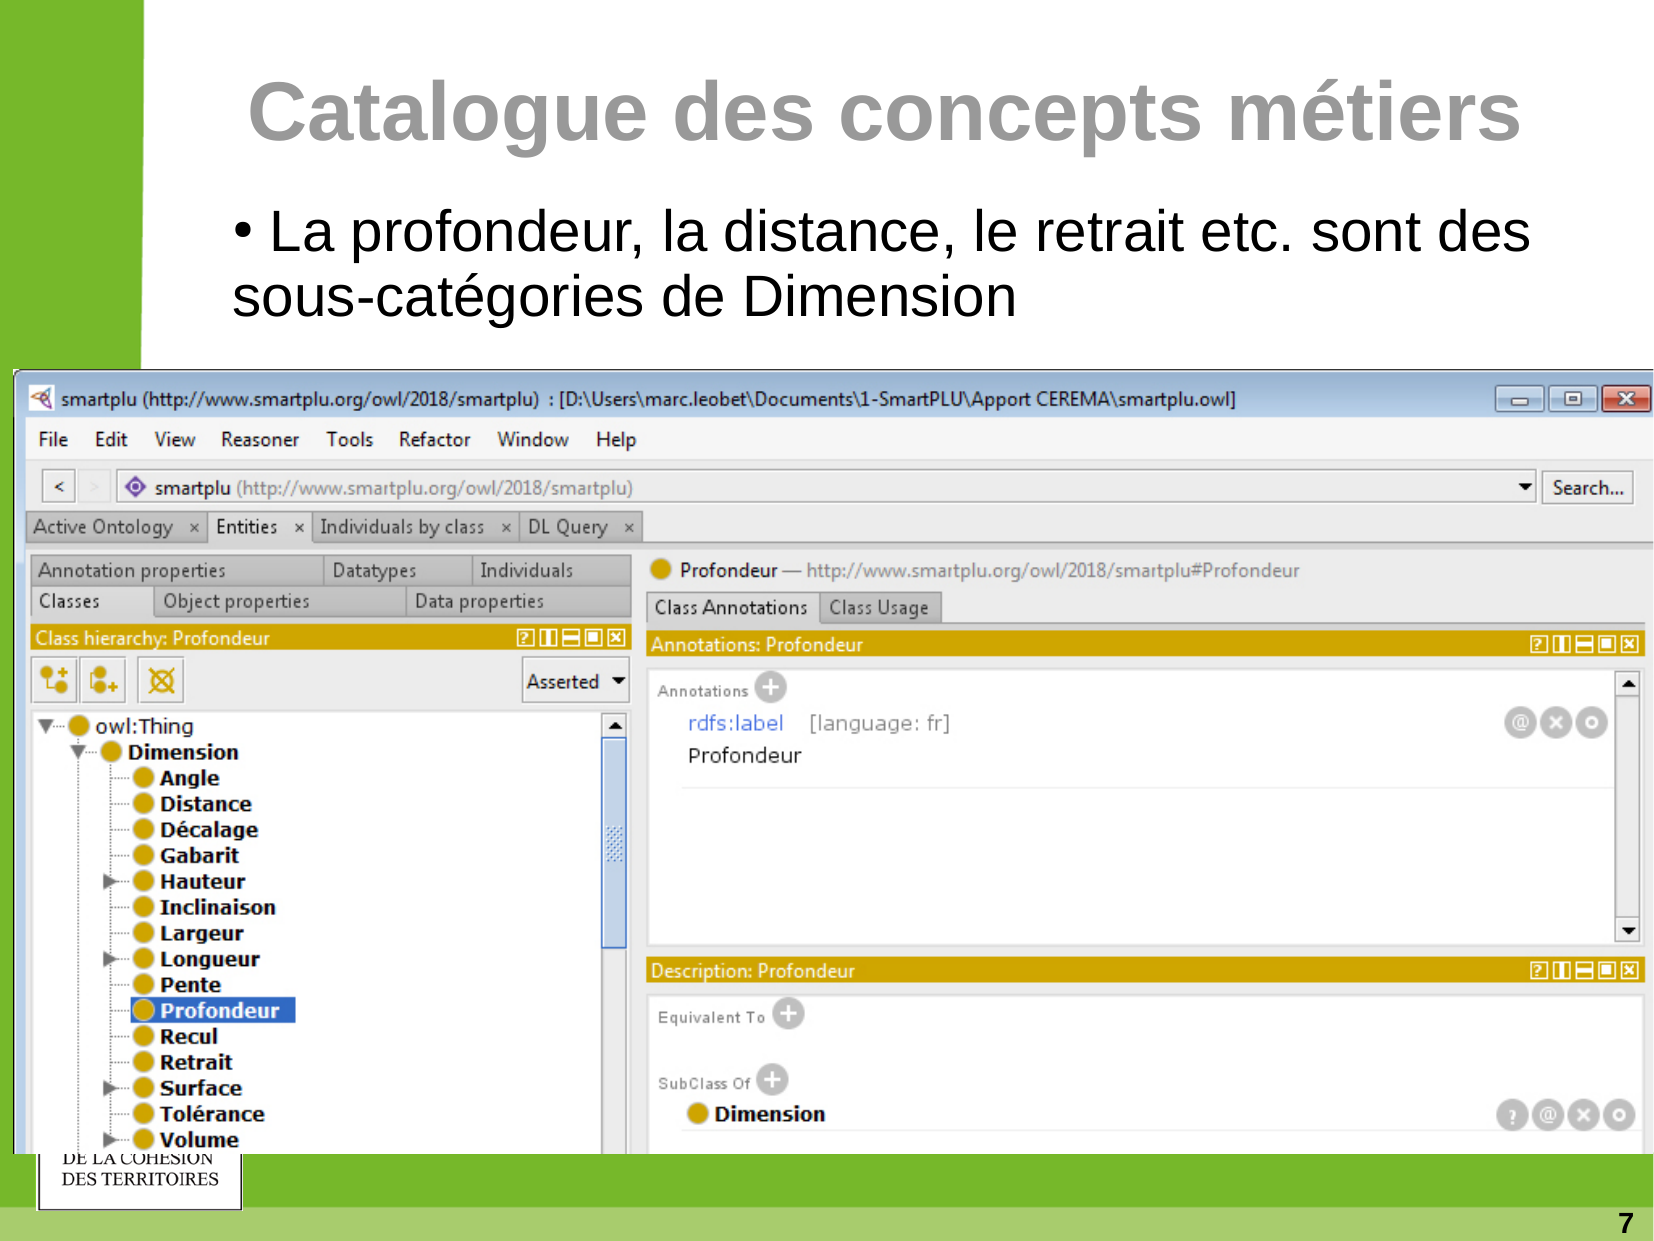

# Catalogue des concepts métiers
 La profondeur, la distance, le retrait etc. sont des sous-catégories de Dimension